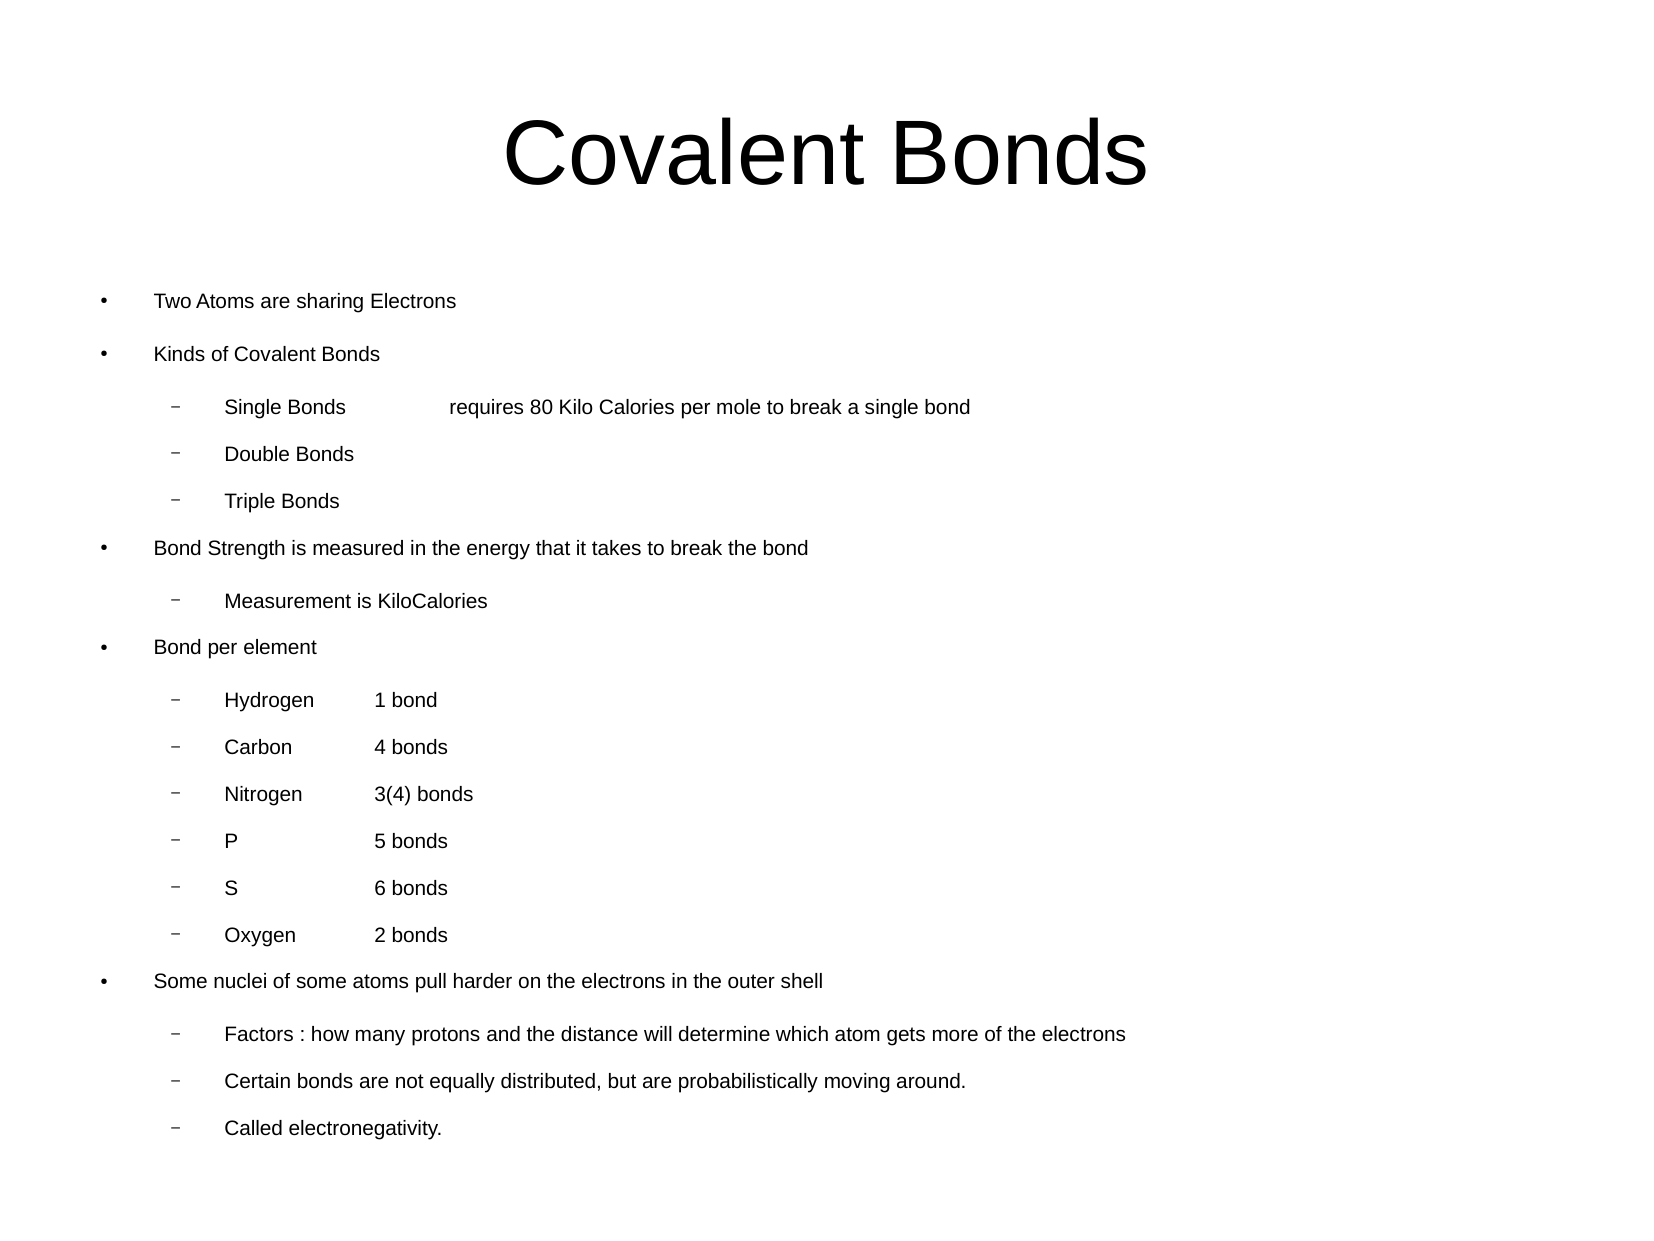

# Covalent Bonds
Two Atoms are sharing Electrons
Kinds of Covalent Bonds
Single Bonds		requires 80 Kilo Calories per mole to break a single bond
Double Bonds
Triple Bonds
Bond Strength is measured in the energy that it takes to break the bond
Measurement is KiloCalories
Bond per element
Hydrogen 	1 bond
Carbon		4 bonds
Nitrogen	3(4) bonds
P		5 bonds
S		6 bonds
Oxygen		2 bonds
Some nuclei of some atoms pull harder on the electrons in the outer shell
Factors : how many protons and the distance will determine which atom gets more of the electrons
Certain bonds are not equally distributed, but are probabilistically moving around.
Called electronegativity.